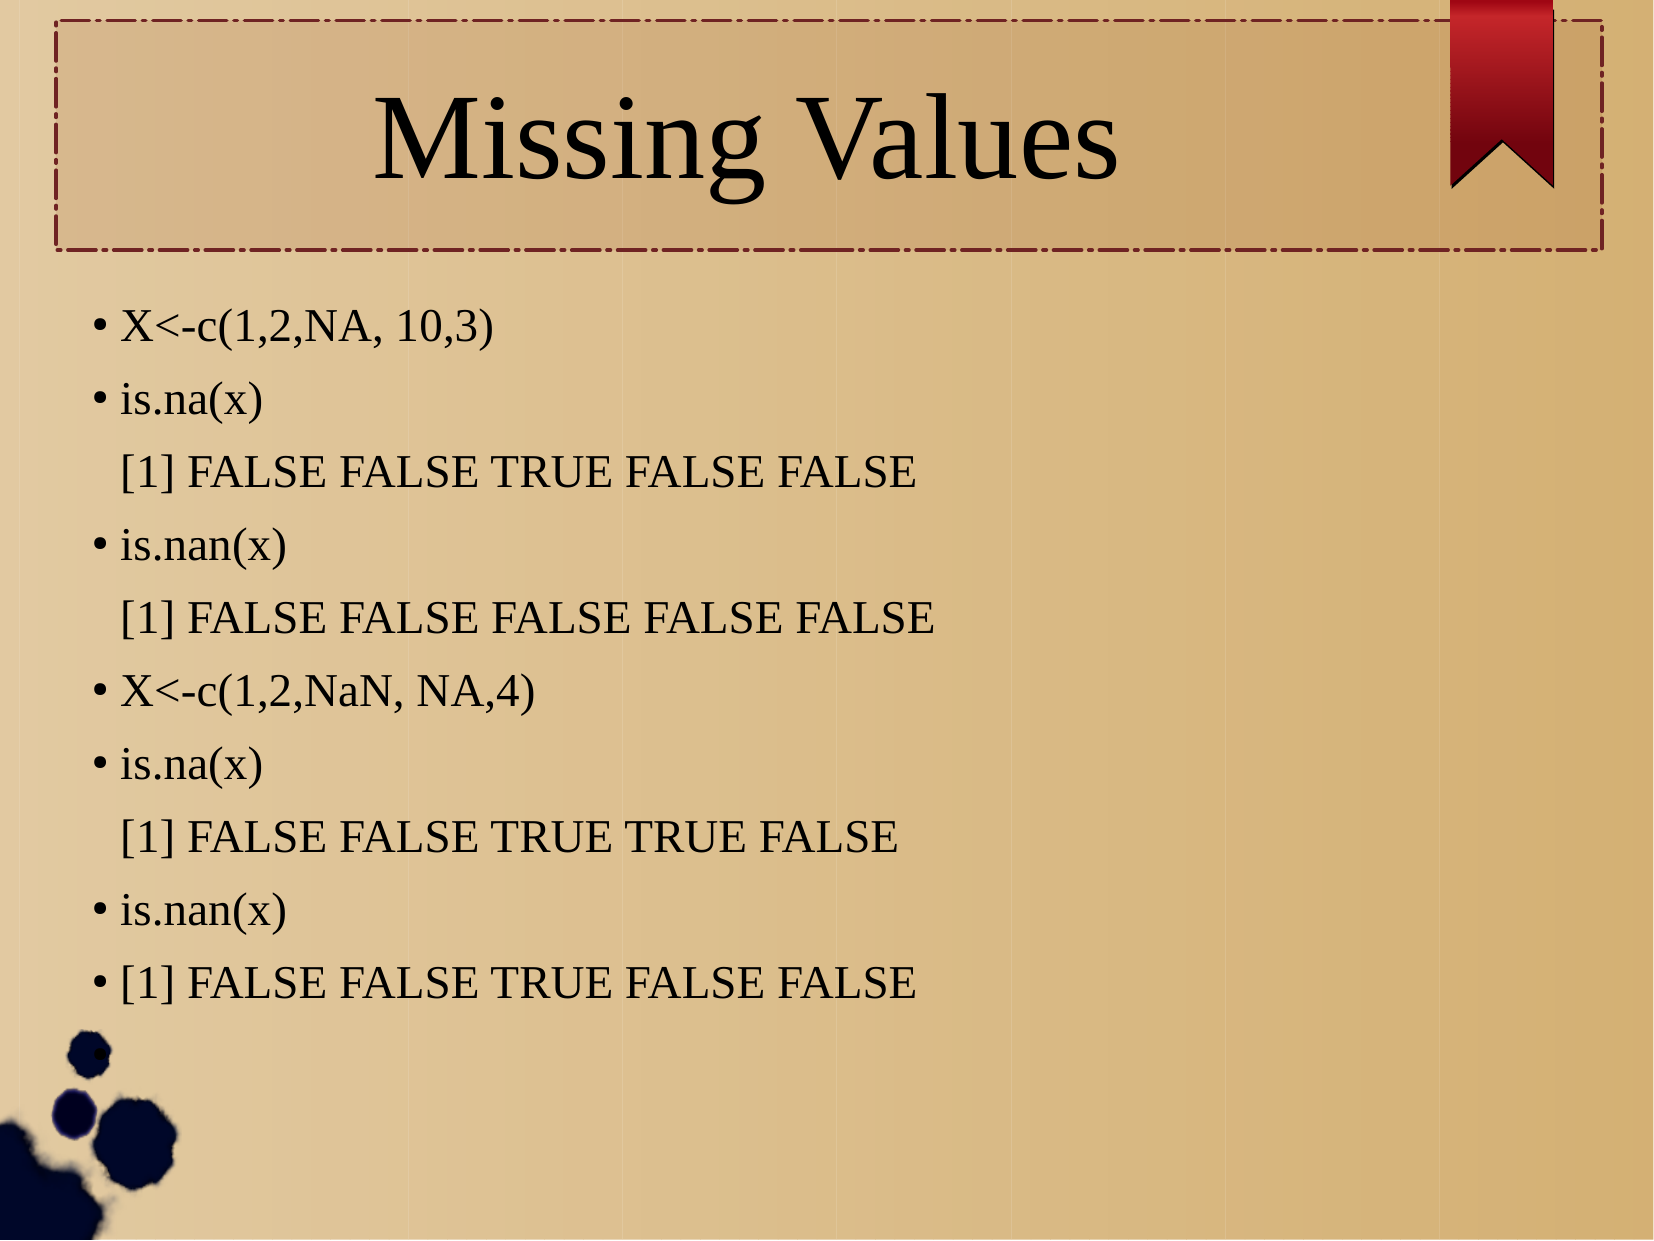

# Missing Values
X<-c(1,2,NA, 10,3)
is.na(x)
[1] FALSE FALSE TRUE FALSE FALSE
is.nan(x)
[1] FALSE FALSE FALSE FALSE FALSE
X<-c(1,2,NaN, NA,4)
is.na(x)
[1] FALSE FALSE TRUE TRUE FALSE
is.nan(x)
[1] FALSE FALSE TRUE FALSE FALSE